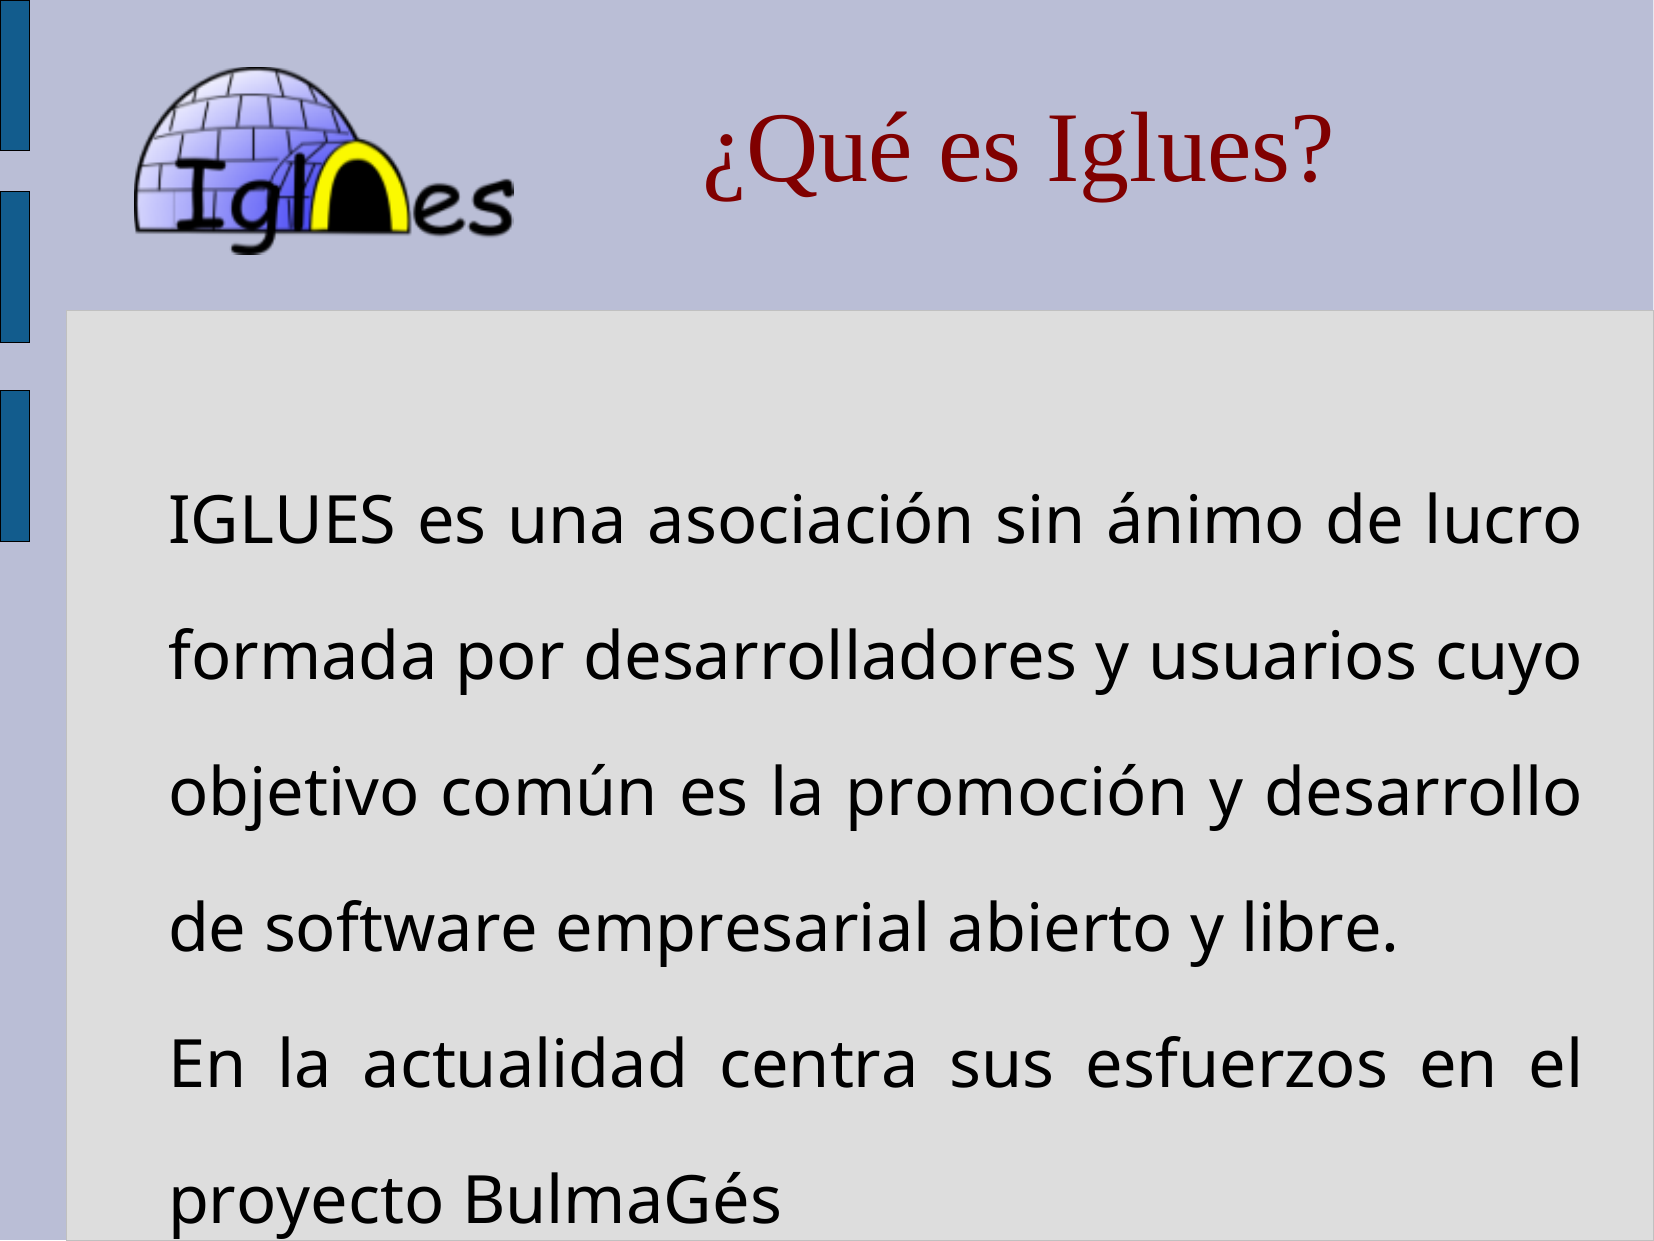

¿Qué es Iglues?
IGLUES es una asociación sin ánimo de lucro formada por desarrolladores y usuarios cuyo objetivo común es la promoción y desarrollo de software empresarial abierto y libre.
En la actualidad centra sus esfuerzos en el proyecto BulmaGés